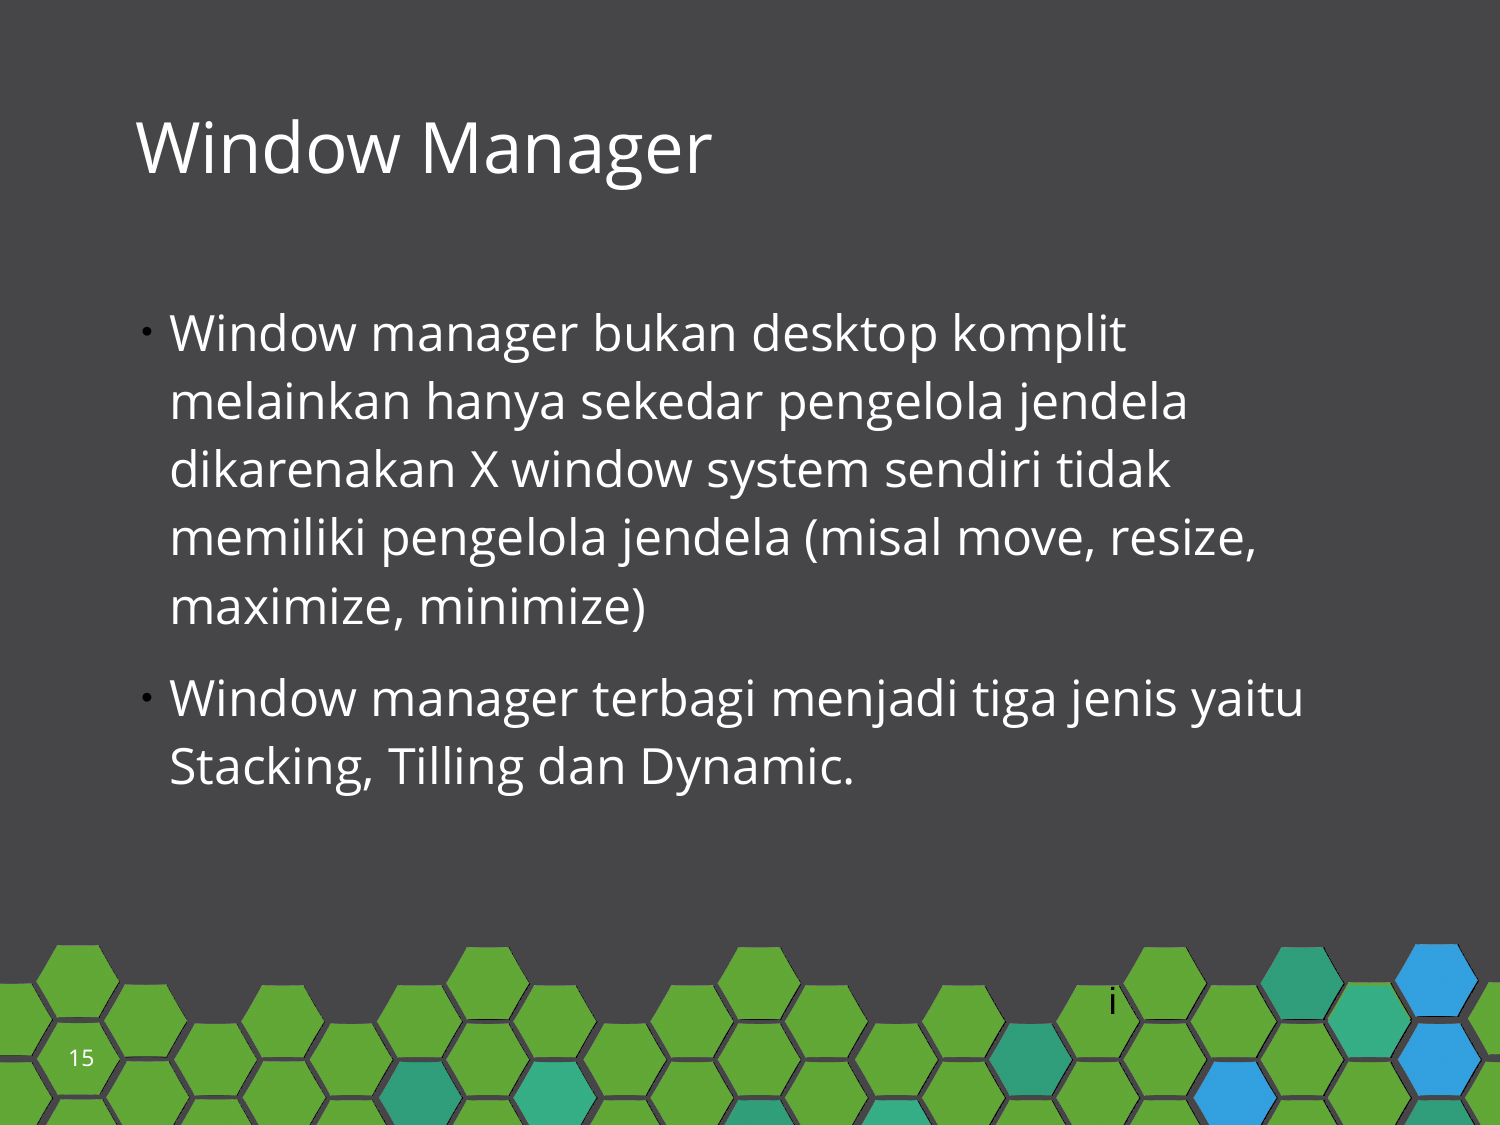

# Window Manager
Window manager bukan desktop komplit melainkan hanya sekedar pengelola jendela dikarenakan X window system sendiri tidak memiliki pengelola jendela (misal move, resize, maximize, minimize)
Window manager terbagi menjadi tiga jenis yaitu Stacking, Tilling dan Dynamic.
i